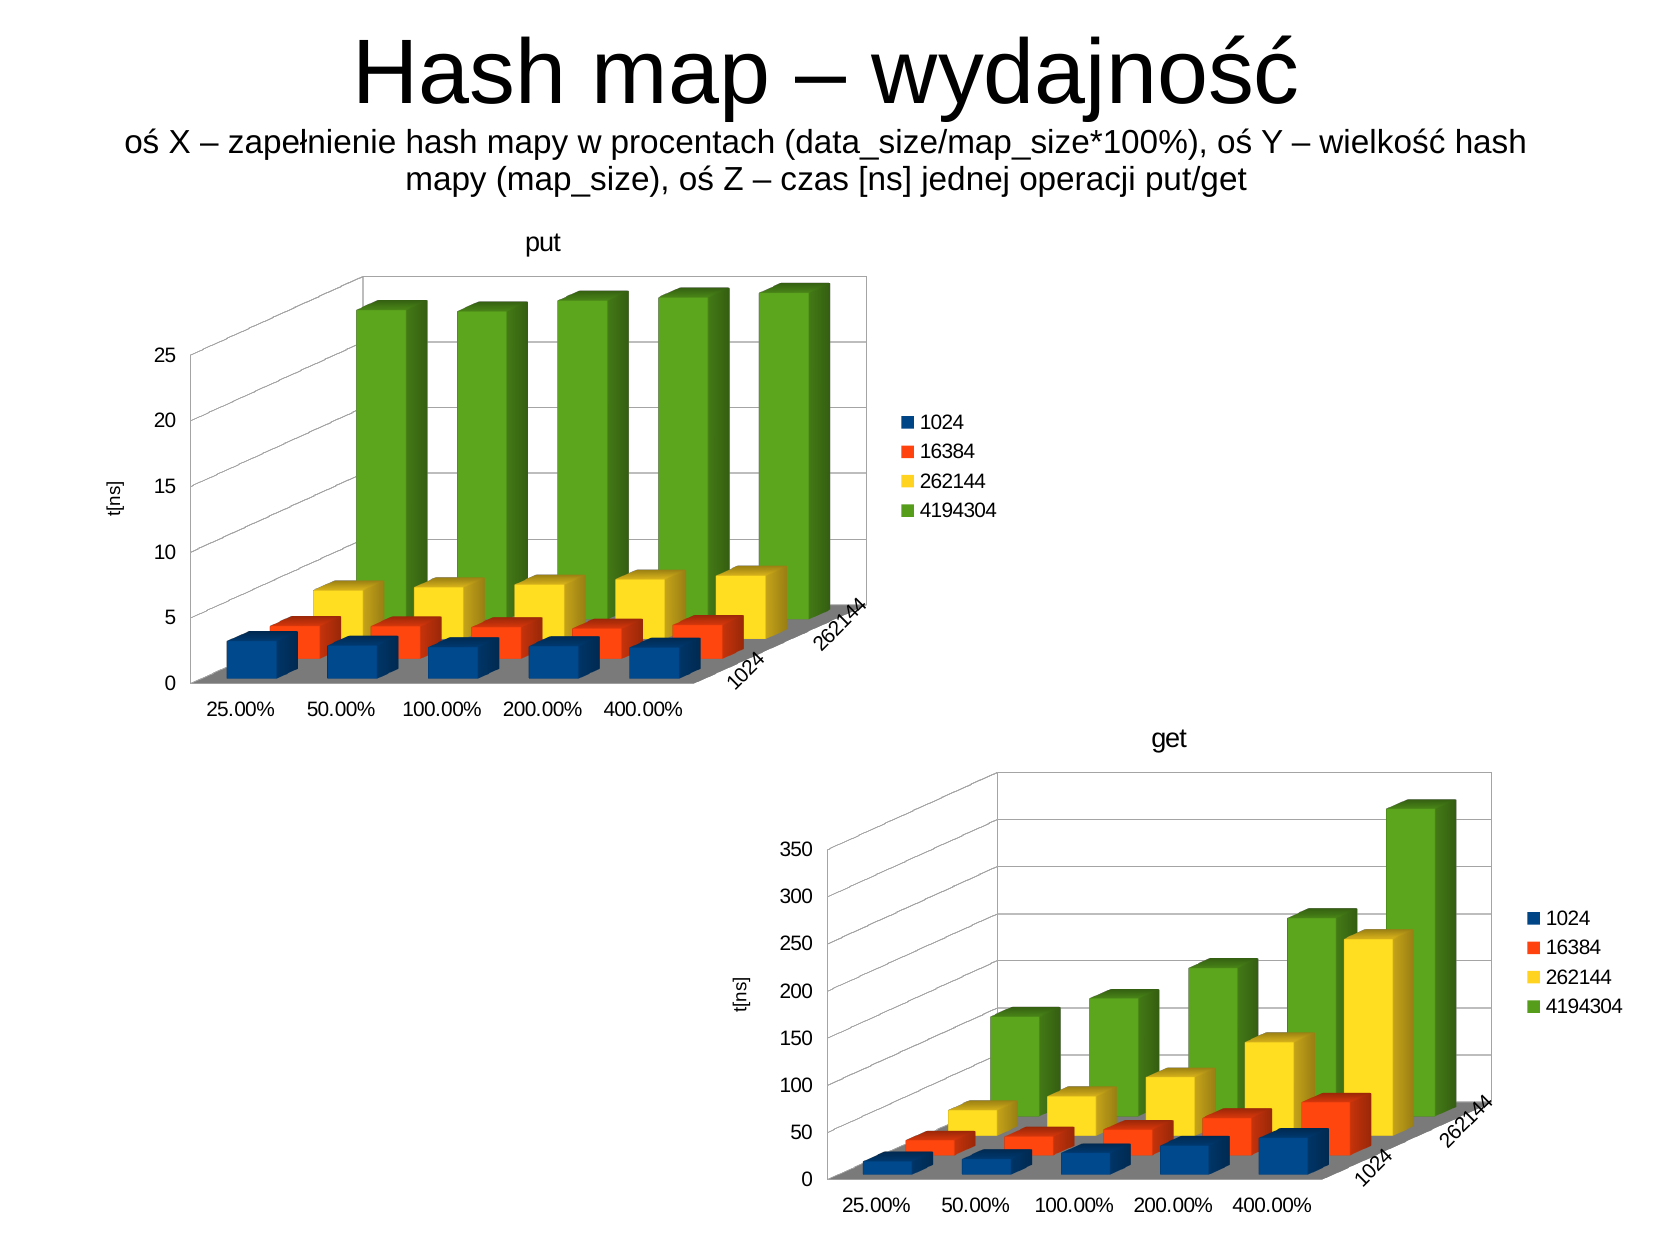

# Hash map – wydajność oś X – zapełnienie hash mapy w procentach (data_size/map_size*100%), oś Y – wielkość hash mapy (map_size), oś Z – czas [ns] jednej operacji put/get
[unsupported chart]
[unsupported chart]